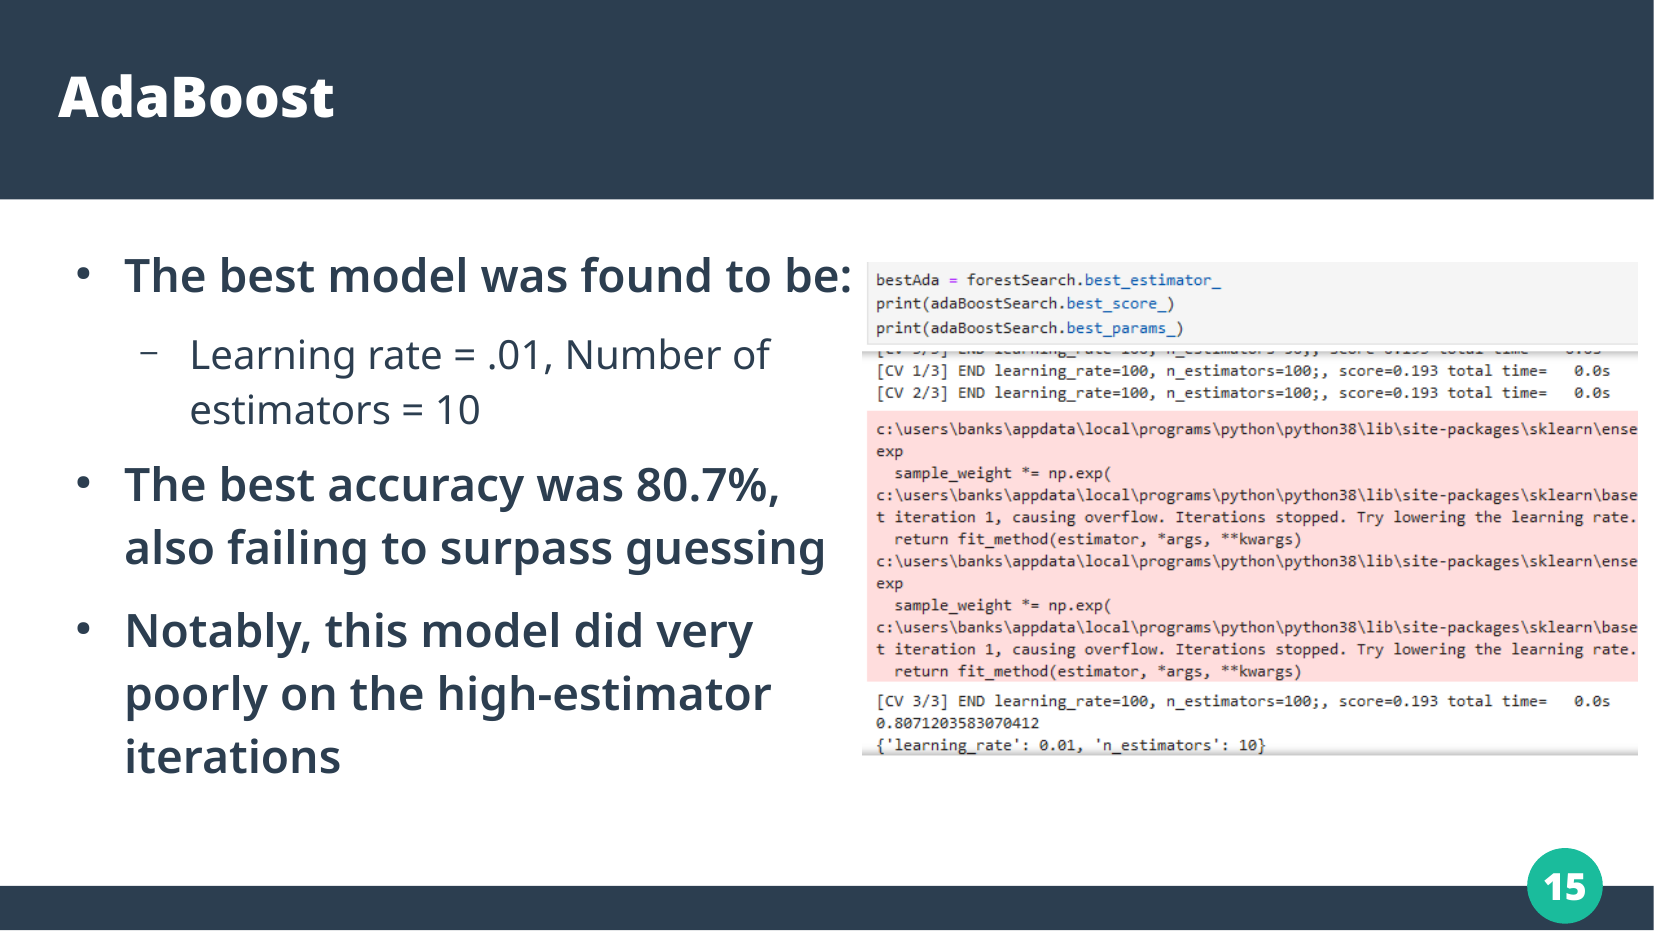

# AdaBoost
The best model was found to be:
Learning rate = .01, Number of estimators = 10
The best accuracy was 80.7%, also failing to surpass guessing
Notably, this model did very poorly on the high-estimator iterations